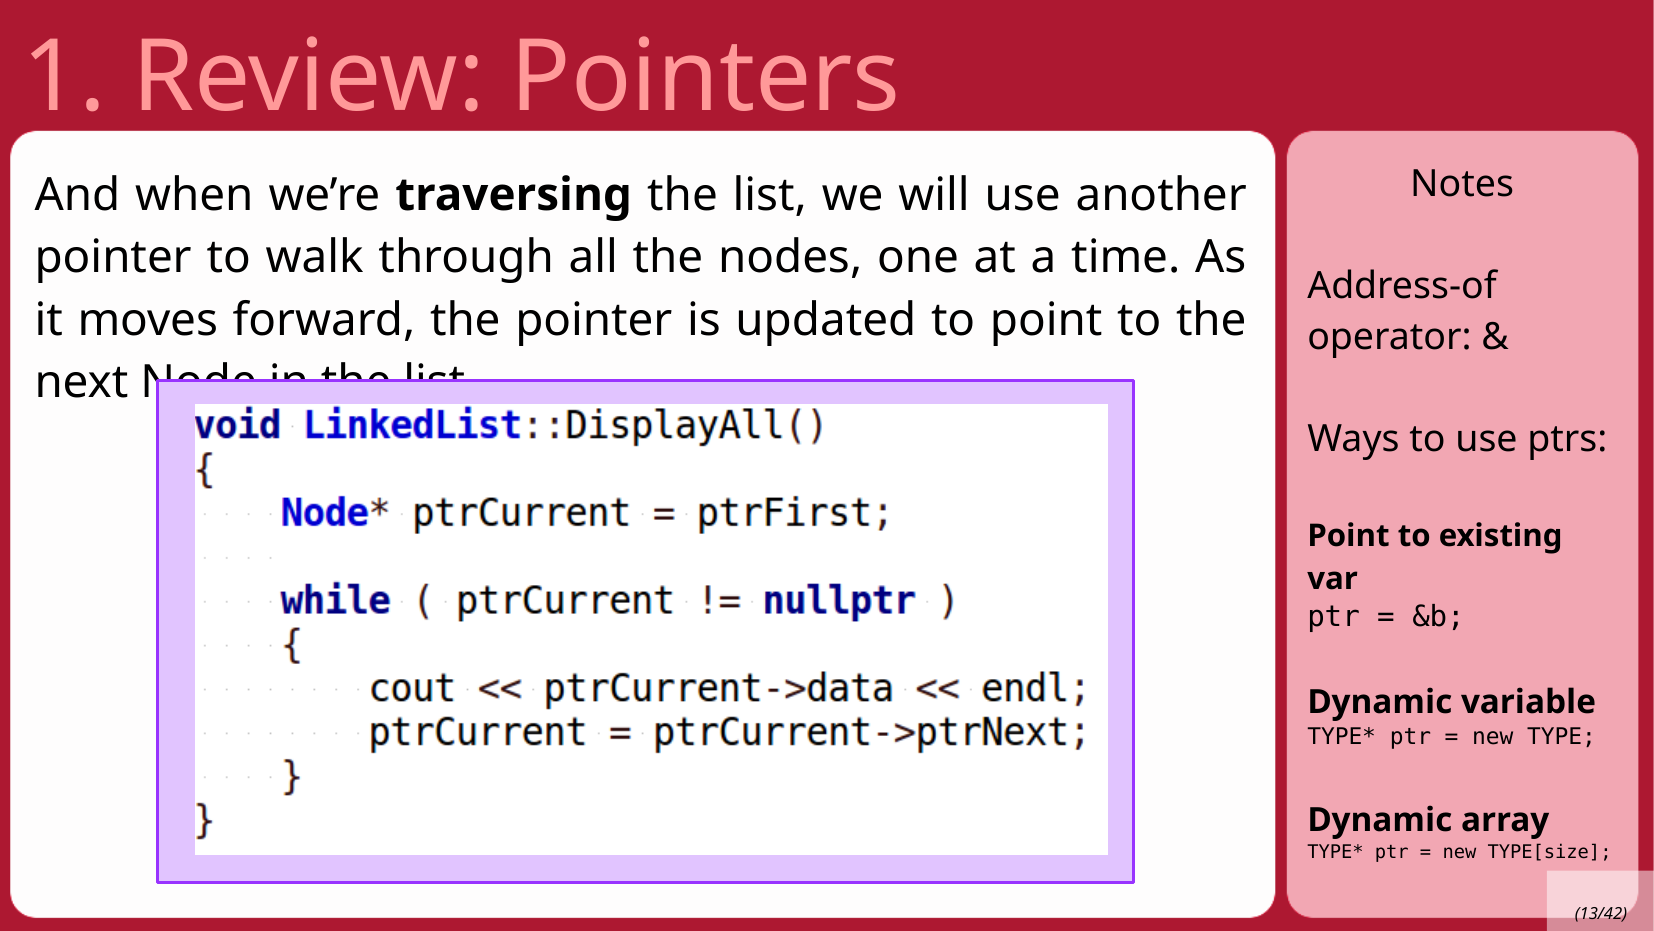

# 1. Review: Pointers
Notes
Address-of operator: &
Ways to use ptrs:
Point to existing var
ptr = &b;
Dynamic variable
TYPE* ptr = new TYPE;
Dynamic array
TYPE* ptr = new TYPE[size];
And when we’re traversing the list, we will use another pointer to walk through all the nodes, one at a time. As it moves forward, the pointer is updated to point to the next Node in the list.